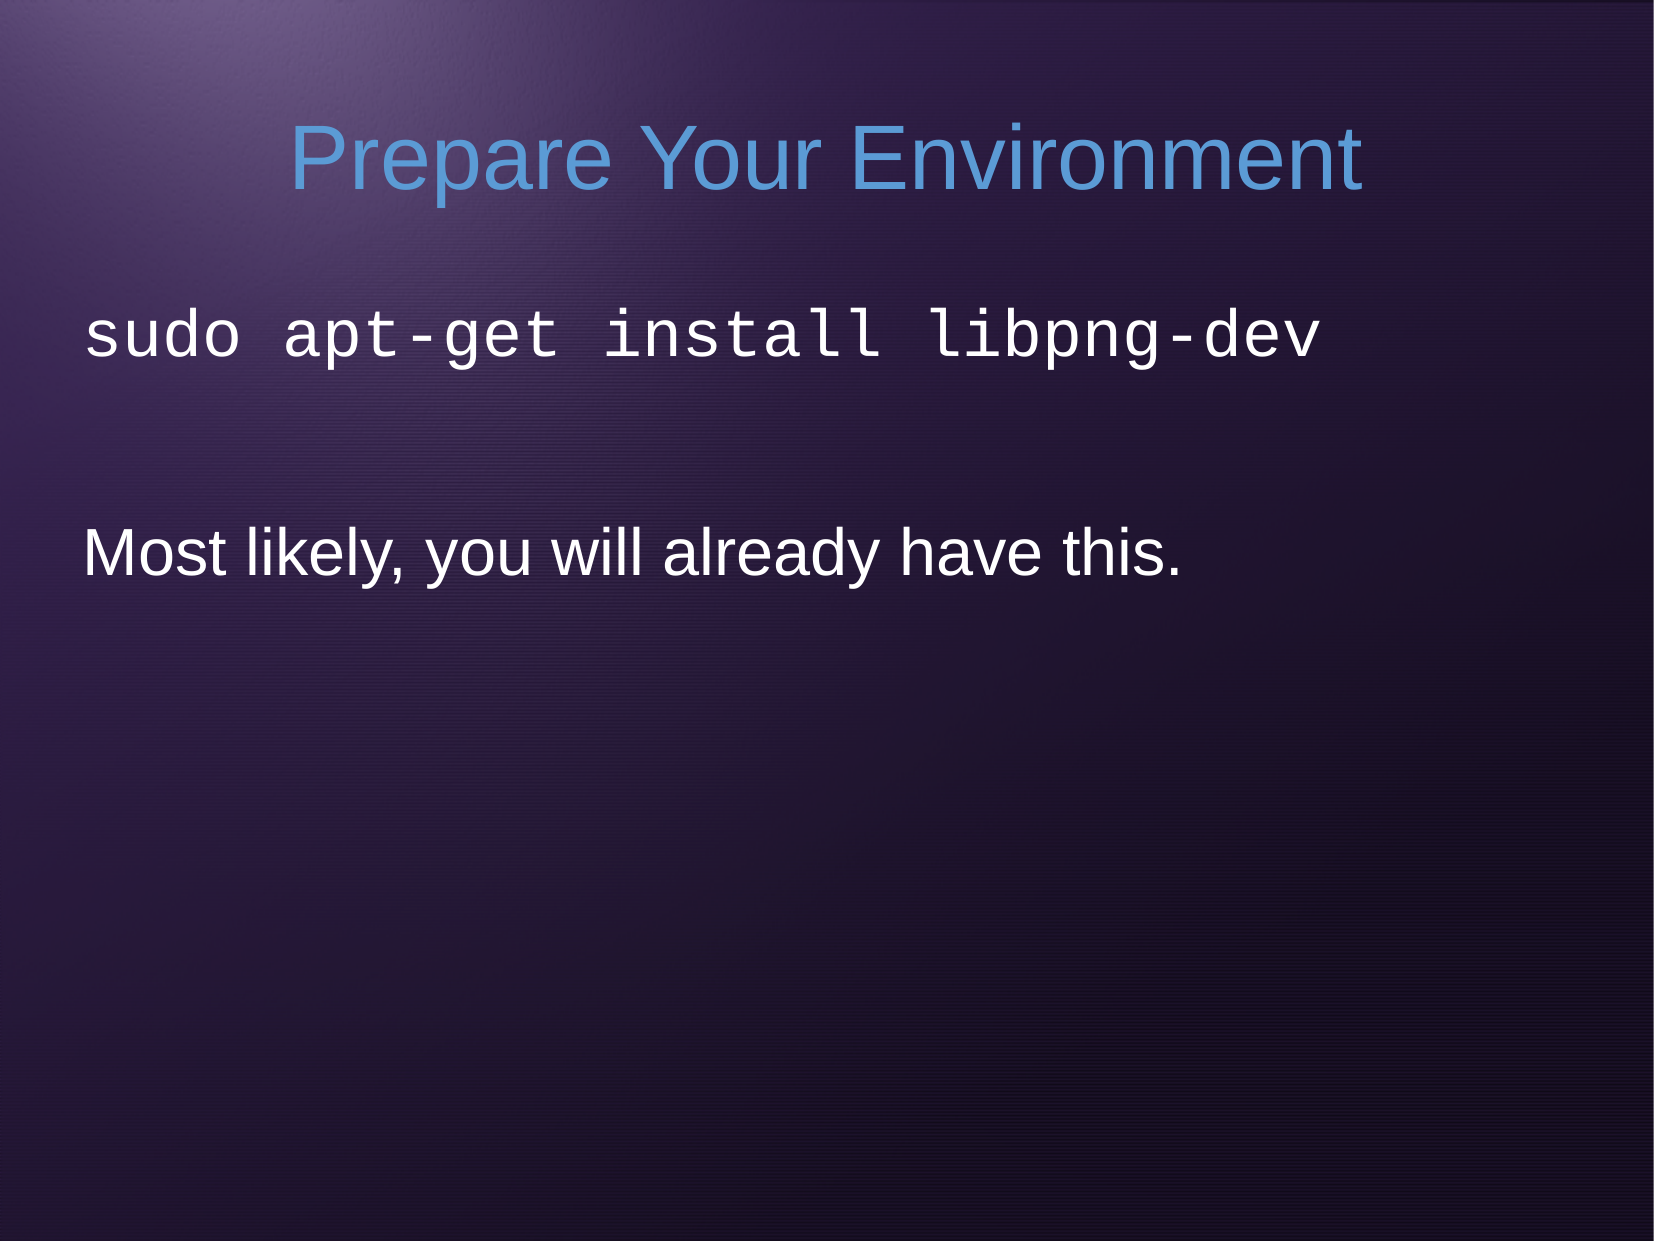

# Prepare Your Environment
sudo apt-get install libpng-dev
Most likely, you will already have this.